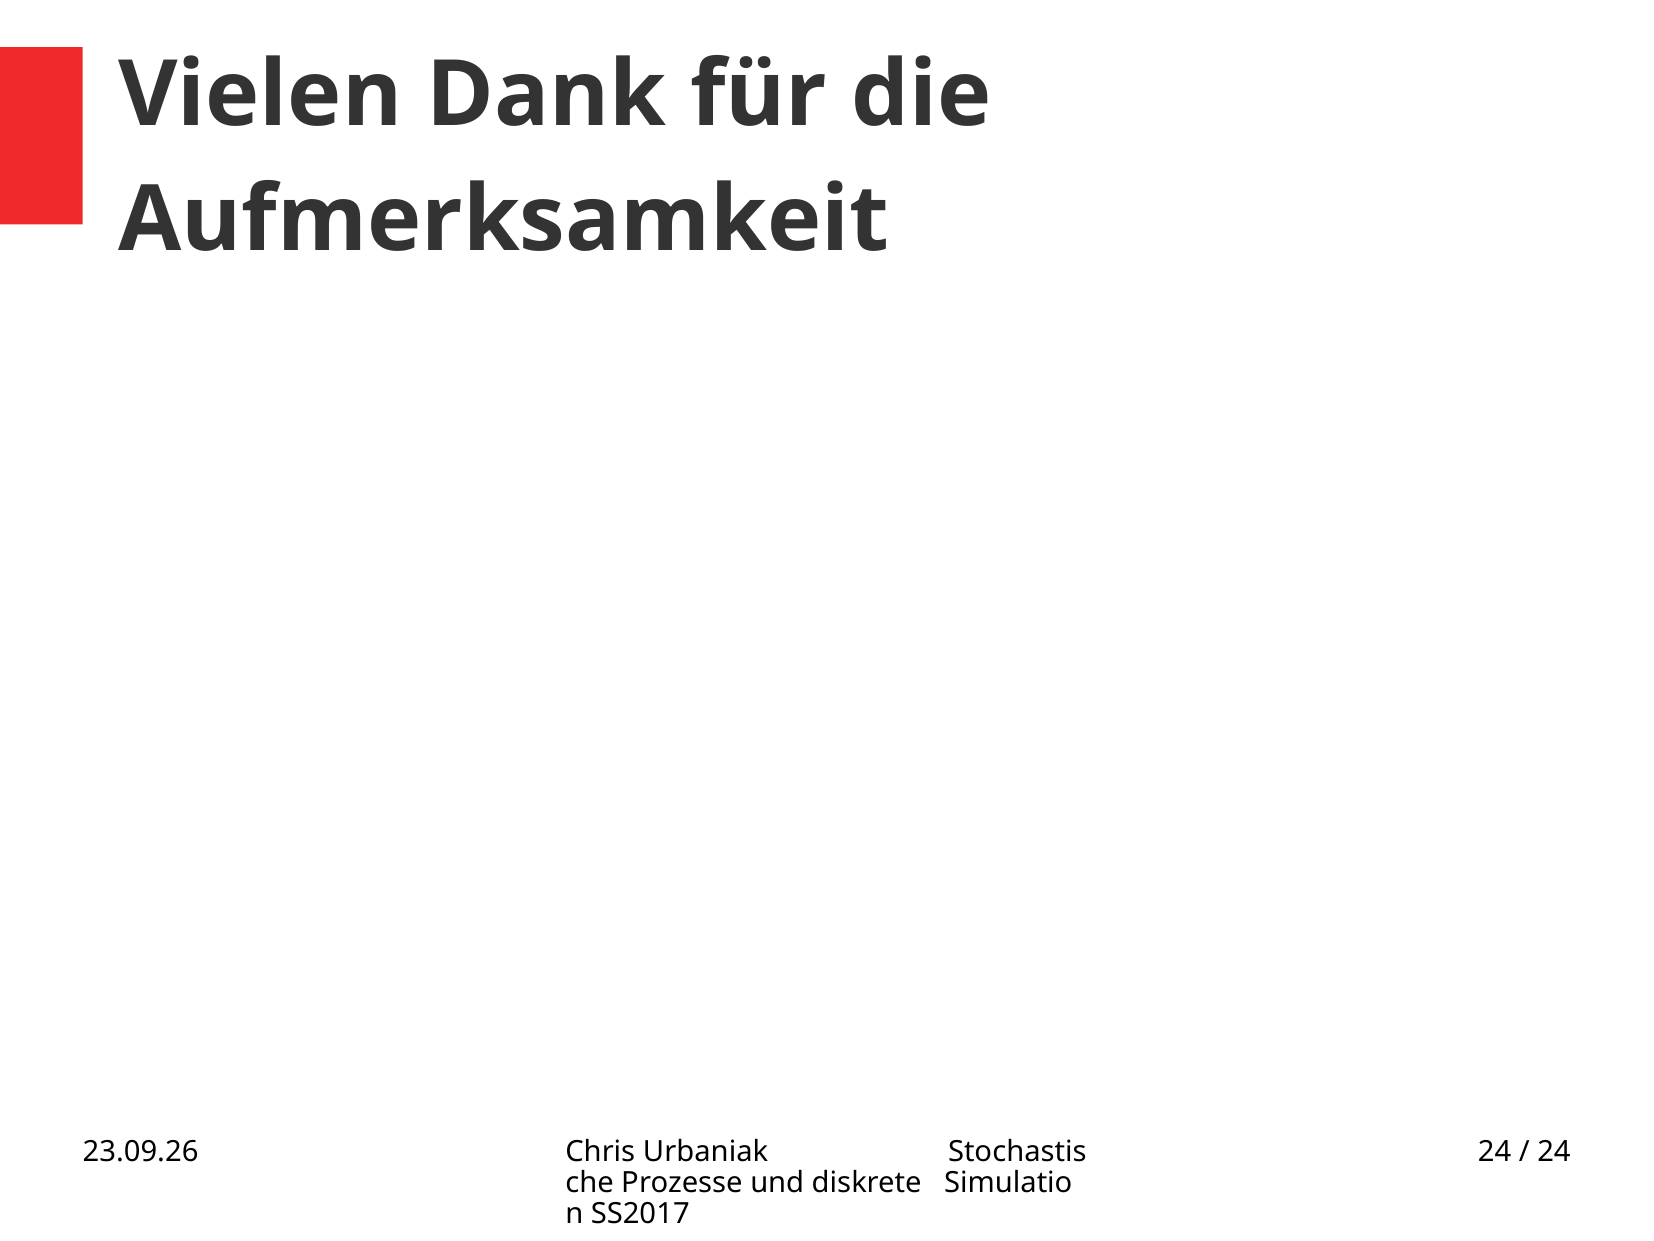

# Vielen Dank für die Aufmerksamkeit
Chris Urbaniak Stochastische Prozesse und diskrete Simulation SS2017
24